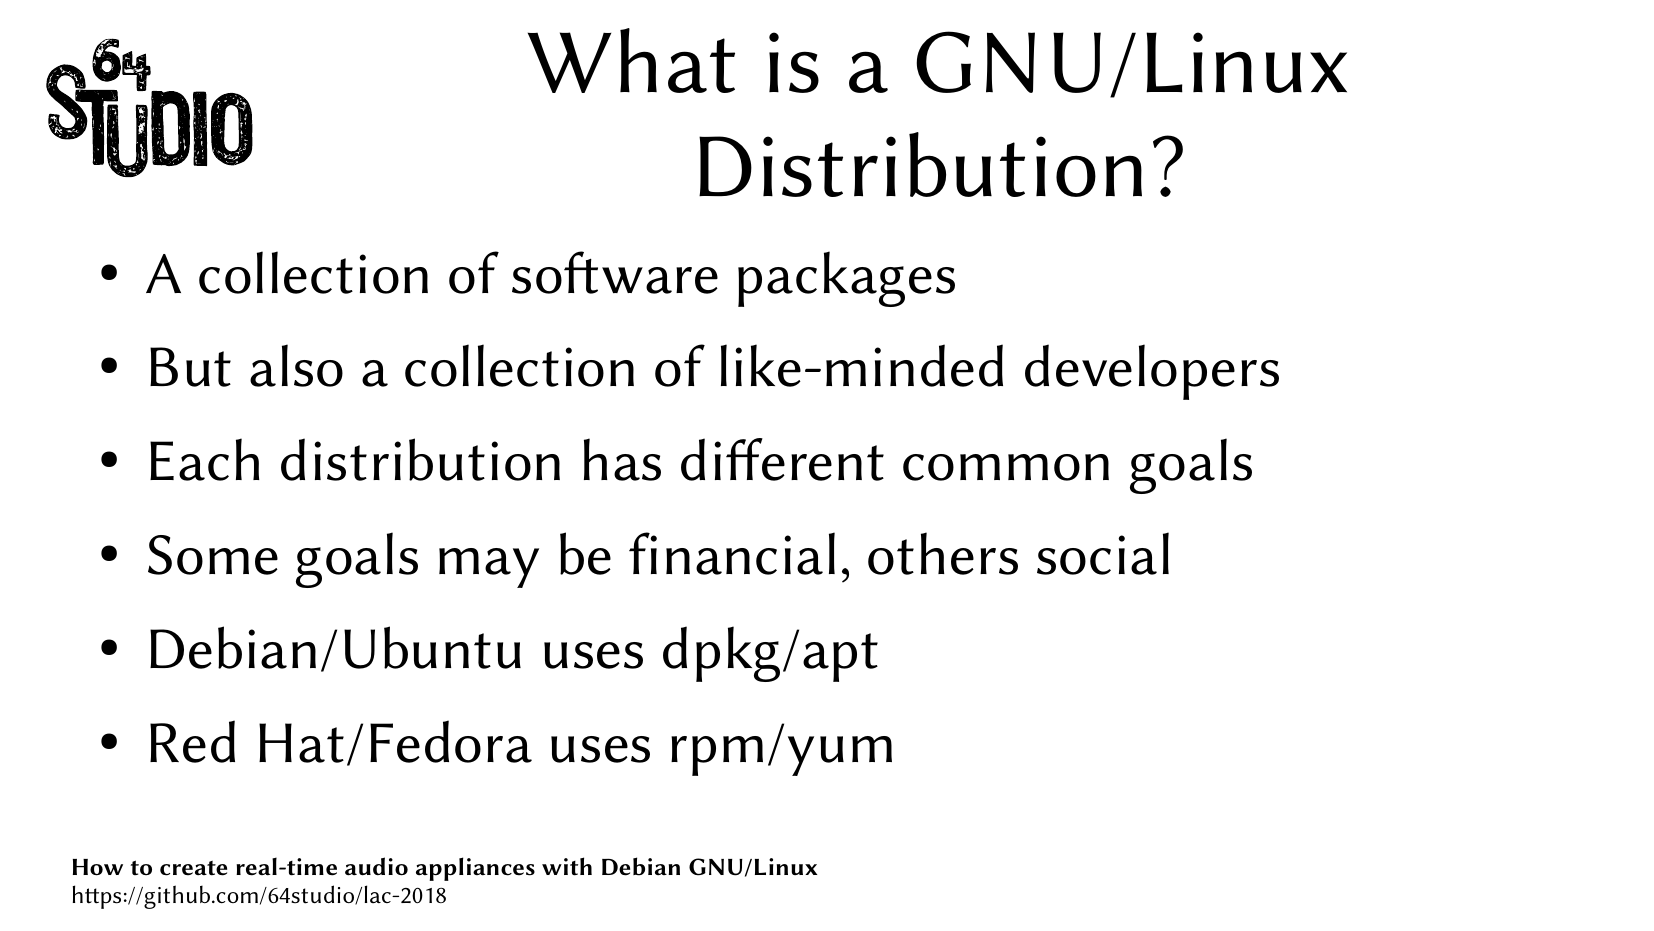

# What is a GNU/Linux Distribution?
A collection of software packages
But also a collection of like-minded developers
Each distribution has different common goals
Some goals may be financial, others social
Debian/Ubuntu uses dpkg/apt
Red Hat/Fedora uses rpm/yum